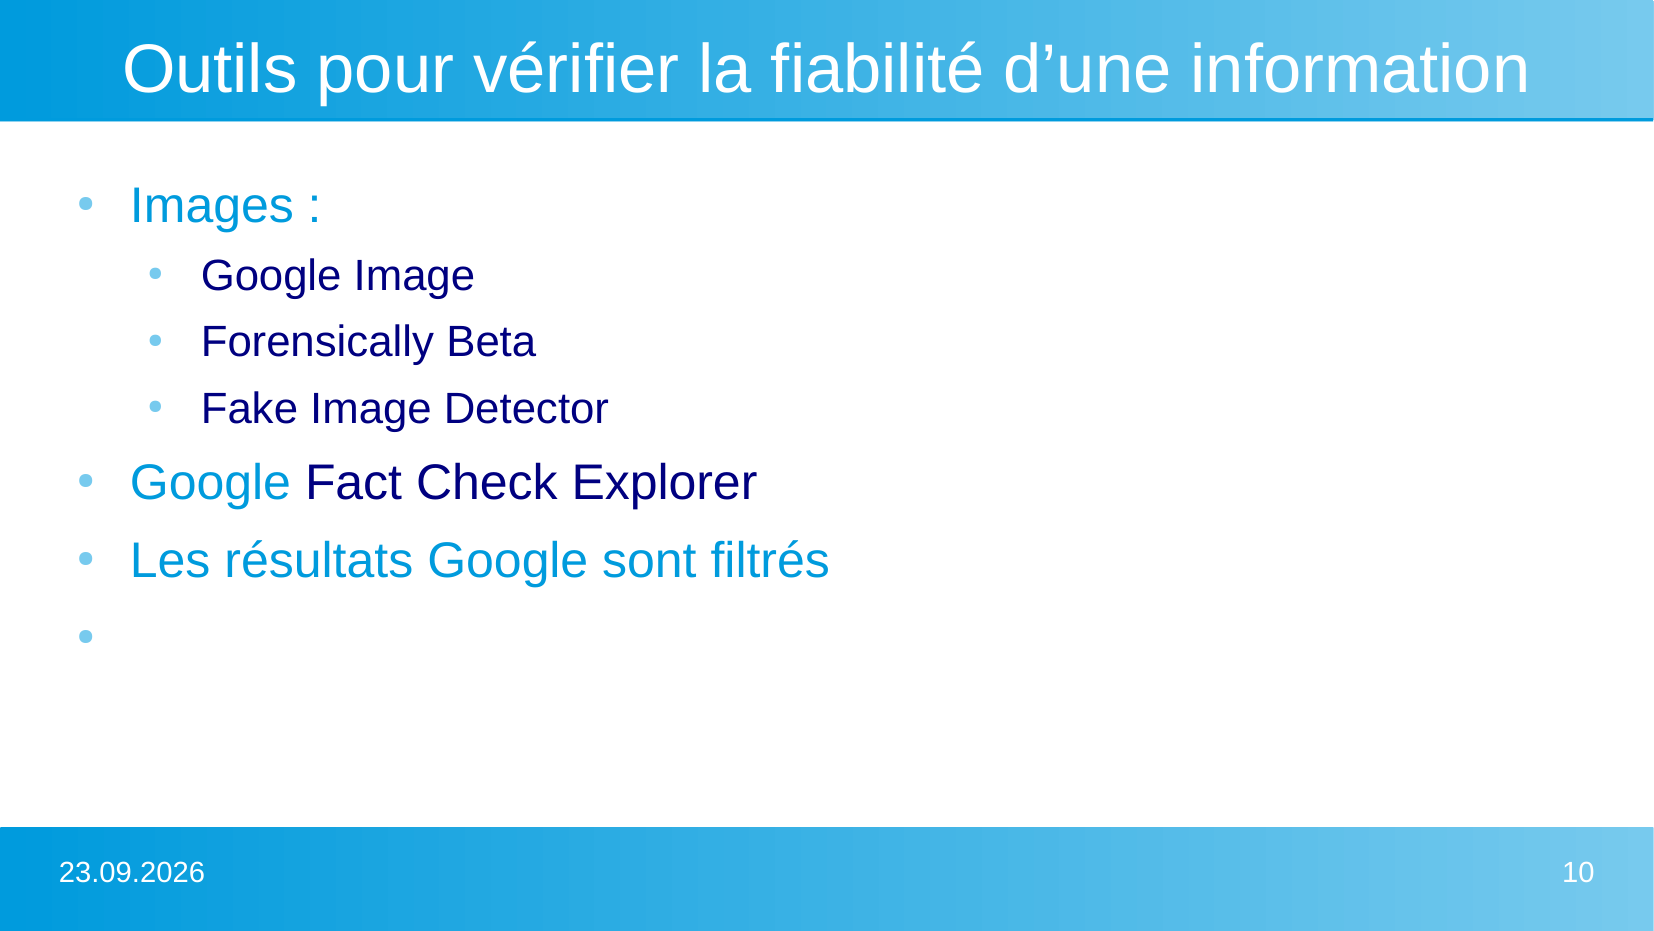

# Outils pour vérifier la fiabilité d’une information
Images :
Google Image
Forensically Beta
Fake Image Detector
Google Fact Check Explorer
Les résultats Google sont filtrés
10